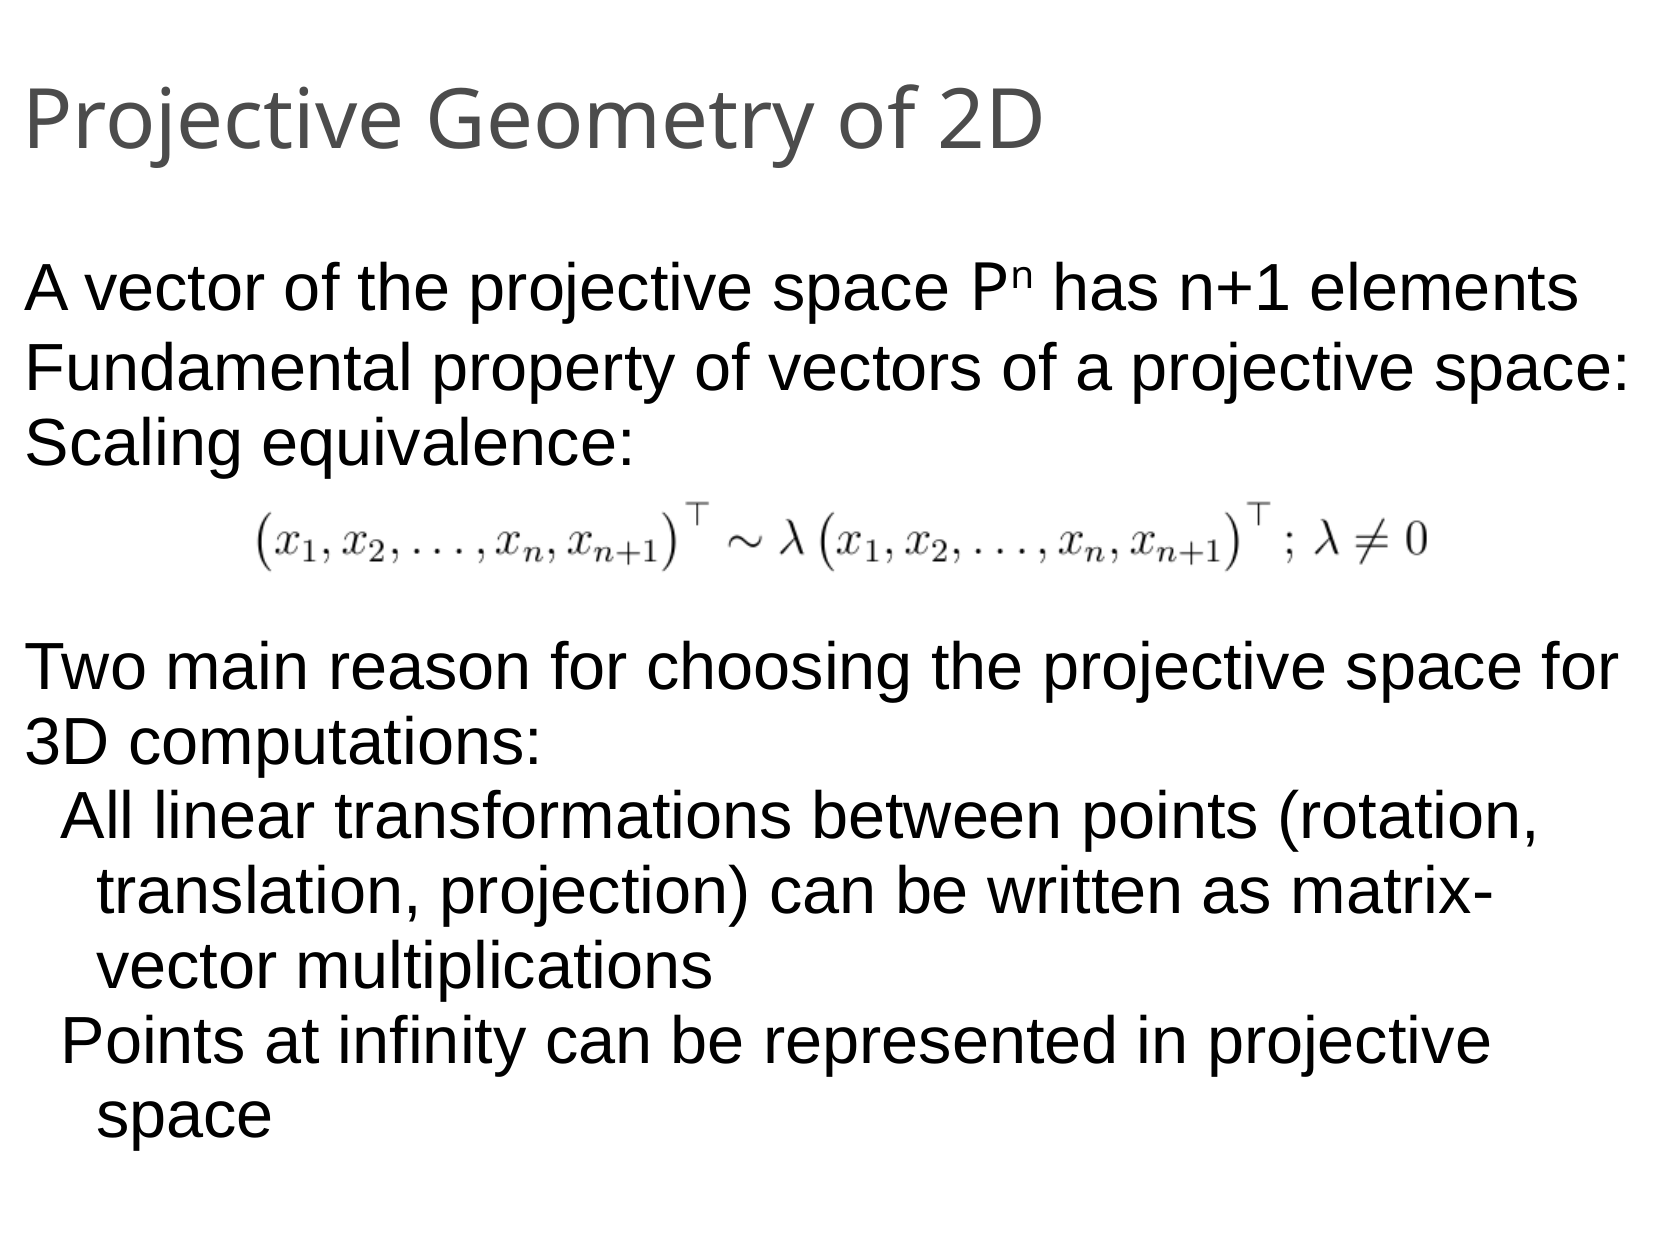

# Projective Geometry of 2D
A vector of the projective space Pn has n+1 elements
Fundamental property of vectors of a projective space: Scaling equivalence:
Two main reason for choosing the projective space for 3D computations:
All linear transformations between points (rotation, translation, projection) can be written as matrix-vector multiplications
Points at infinity can be represented in projective space